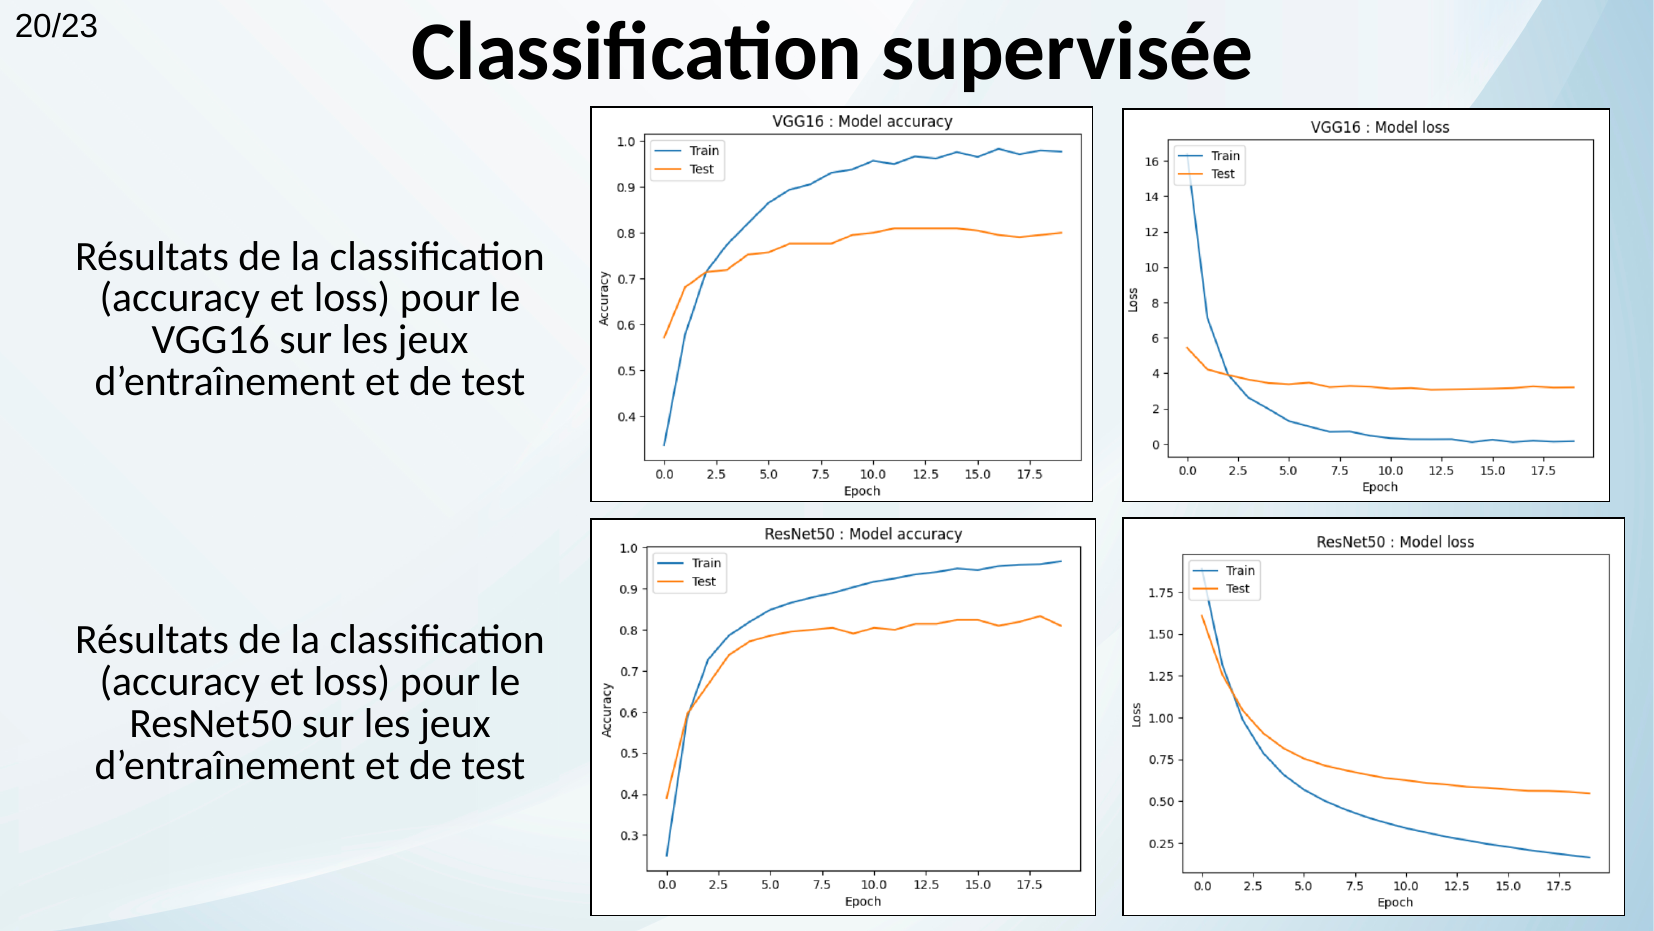

20/23
# Classification supervisée
Résultats de la classification (accuracy et loss) pour le VGG16 sur les jeux d’entraînement et de test
Résultats de la classification (accuracy et loss) pour le ResNet50 sur les jeux d’entraînement et de test